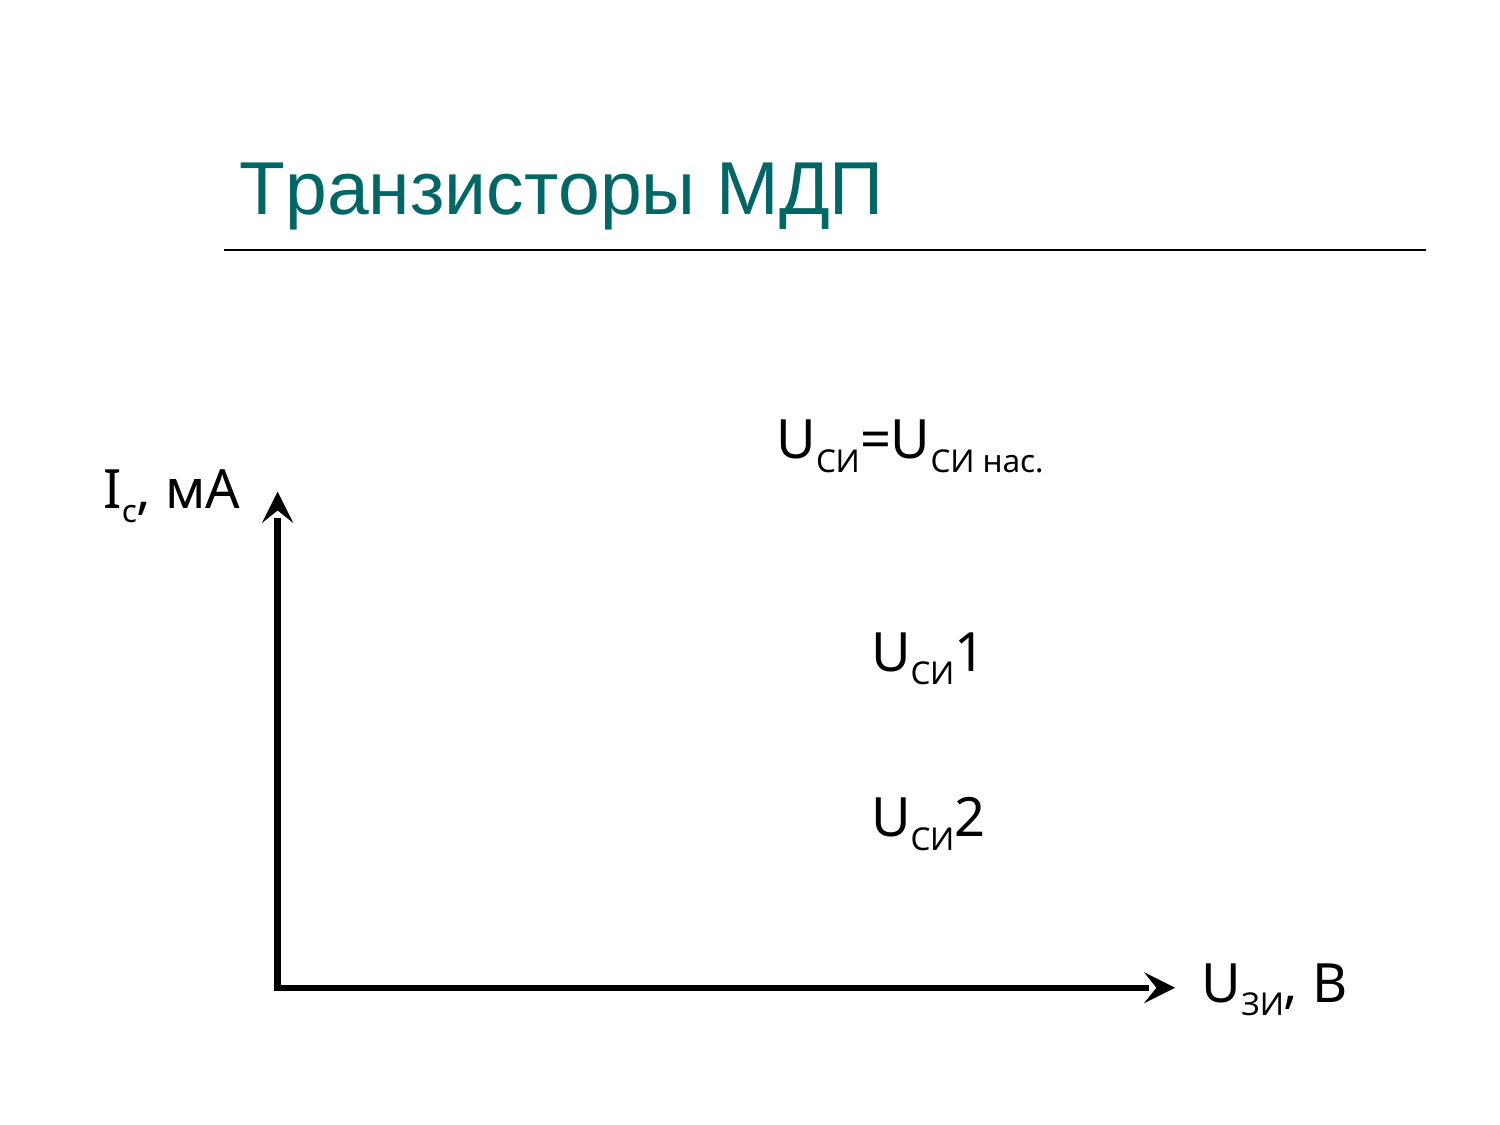

# Транзисторы МДП
UСИ=UСИ нас.
Ic, мА
UСИ1
UСИ2
UЗИ, В